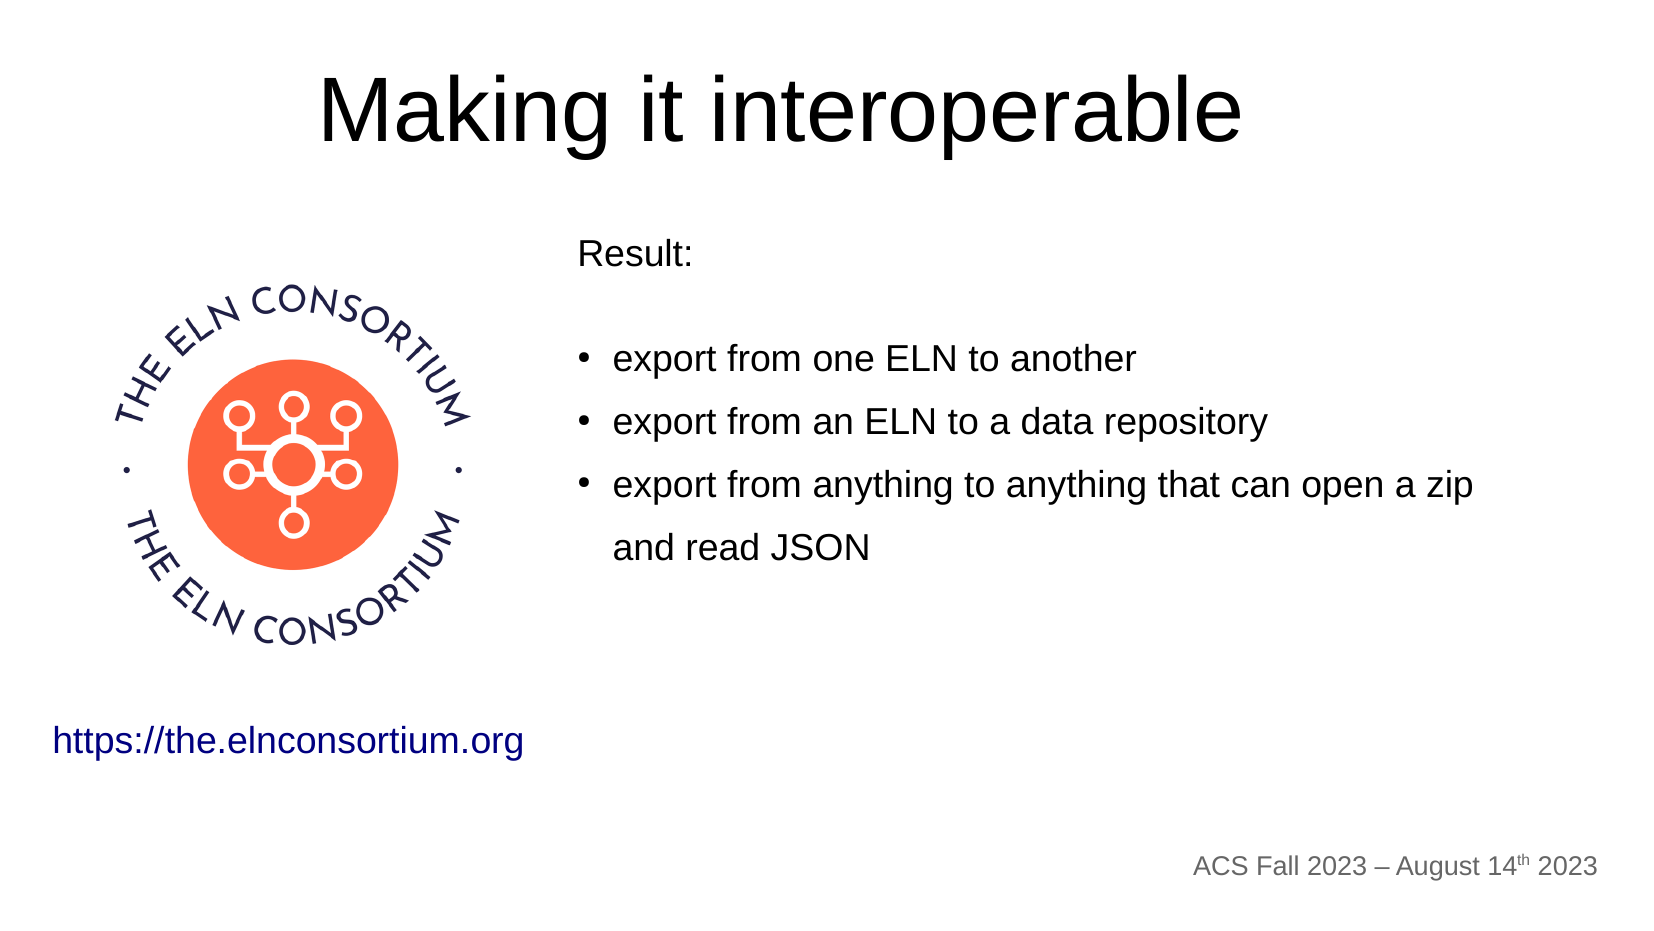

# Making it interoperable
Result:
export from one ELN to another
export from an ELN to a data repository
export from anything to anything that can open a zip and read JSON
https://the.elnconsortium.org
ACS Fall 2023 – August 14th 2023